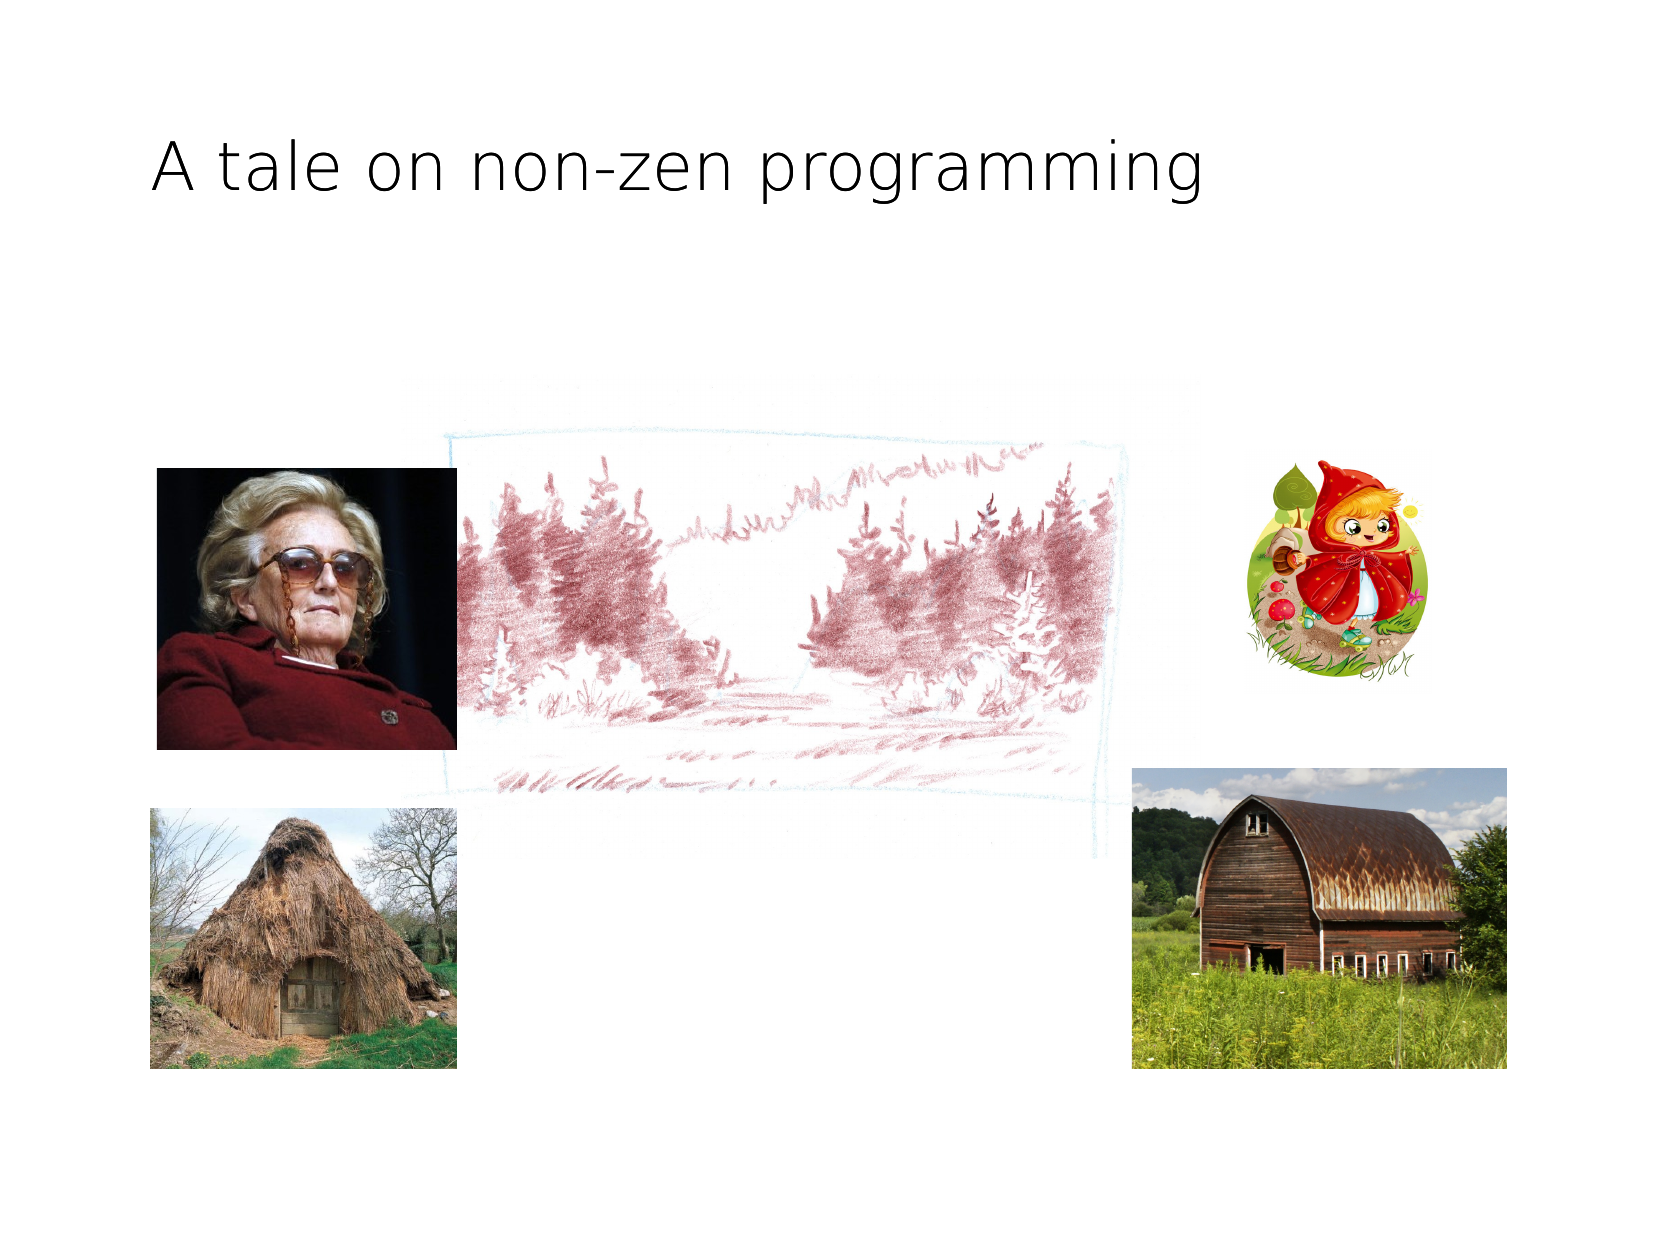

# A tale on non-zen programming
A tale on non-zen programming